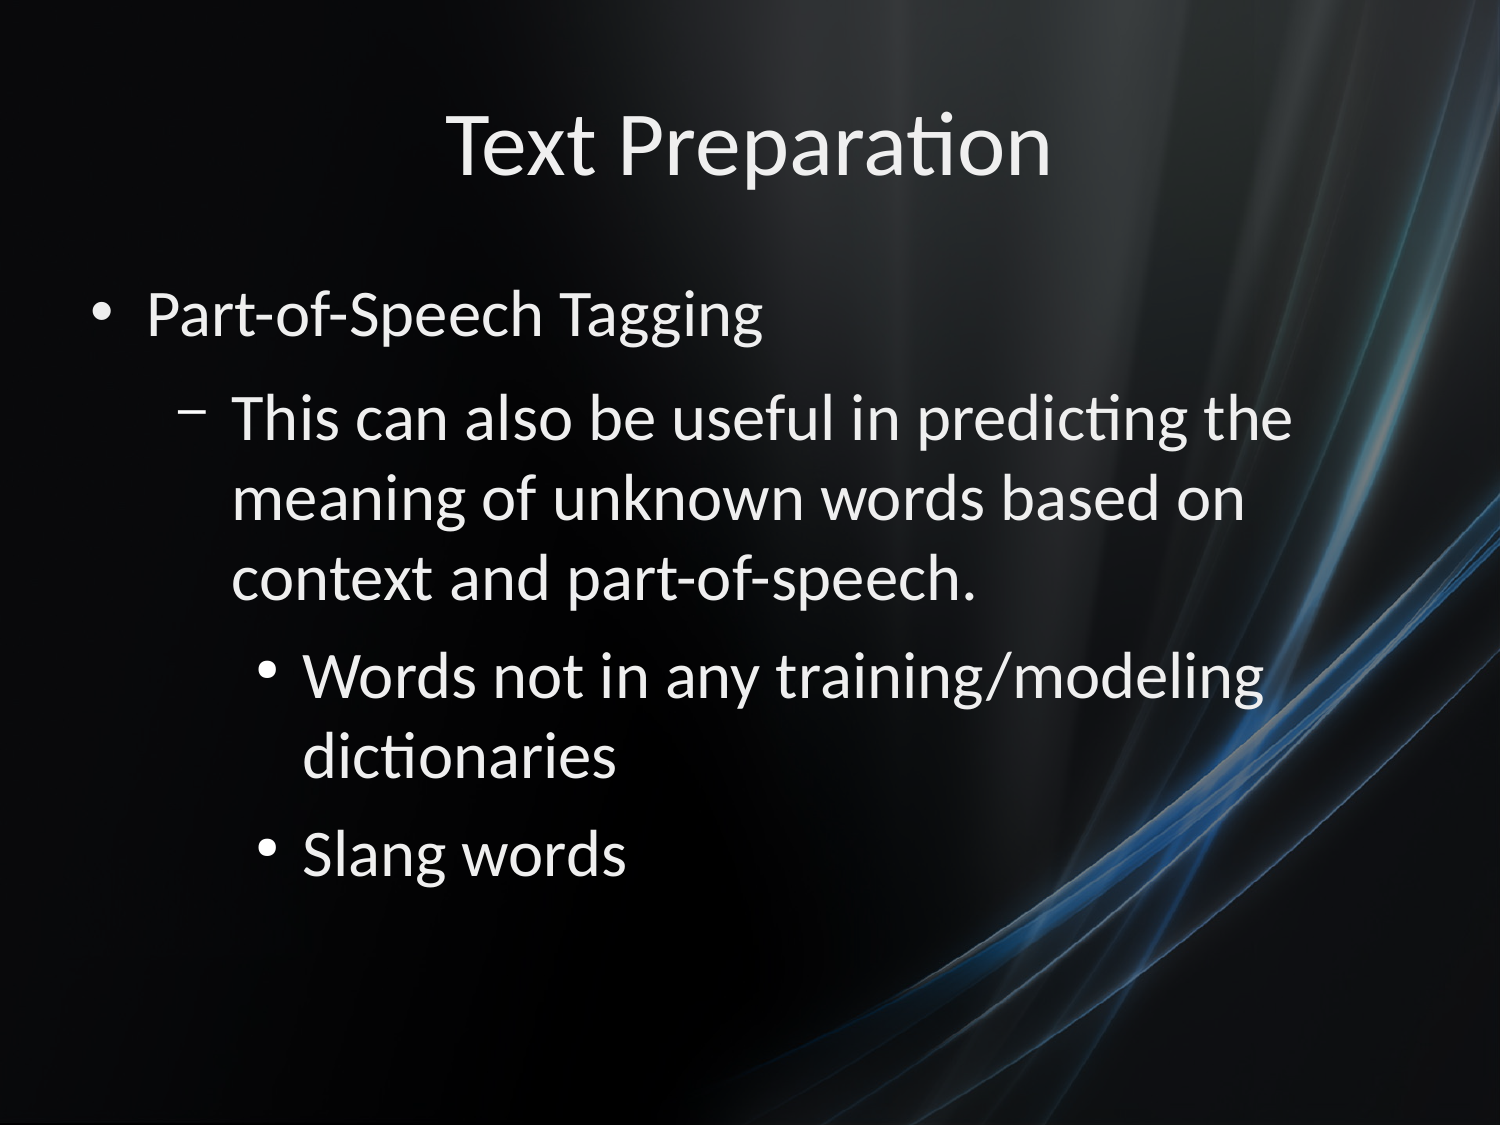

# Text Preparation
Part-of-Speech Tagging
This can also be useful in predicting the meaning of unknown words based on context and part-of-speech.
Words not in any training/modeling dictionaries
Slang words